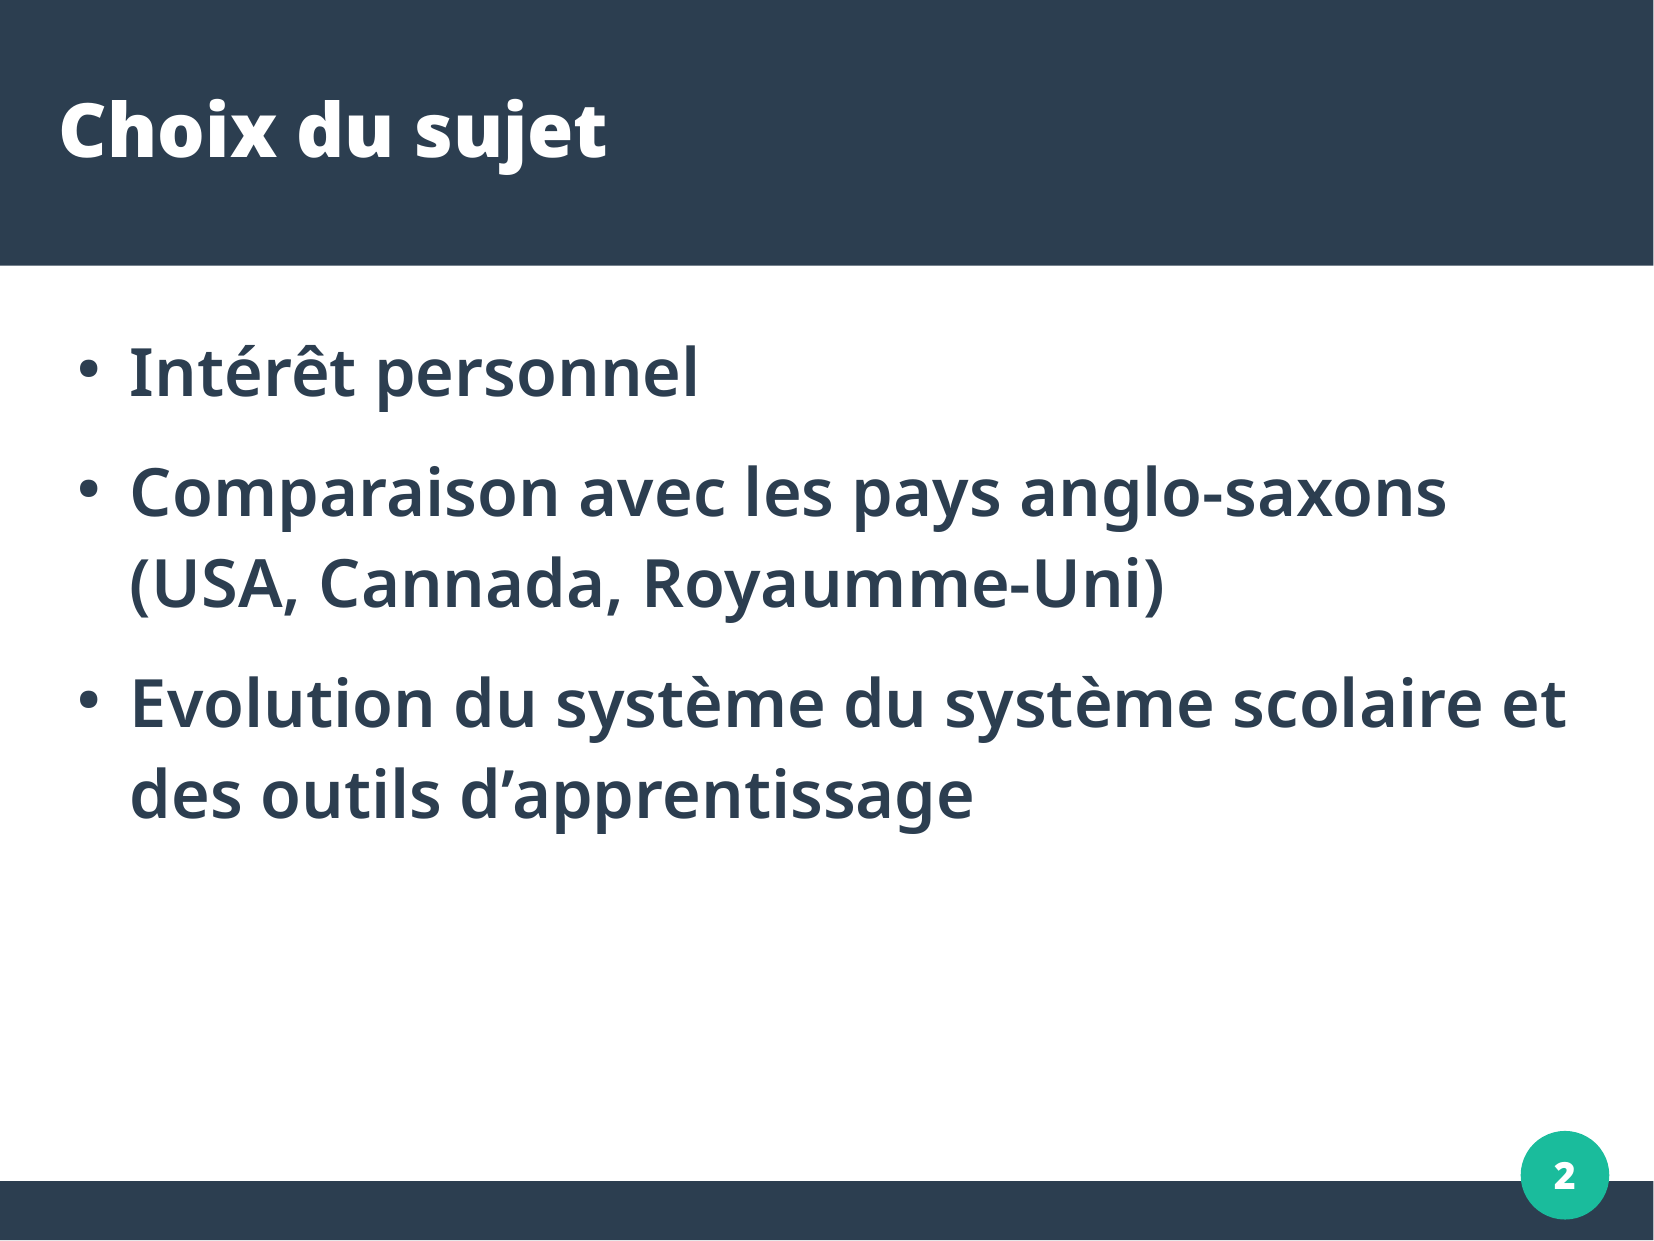

# Choix du sujet
Intérêt personnel
Comparaison avec les pays anglo-saxons (USA, Cannada, Royaumme-Uni)
Evolution du système du système scolaire et des outils d’apprentissage
2